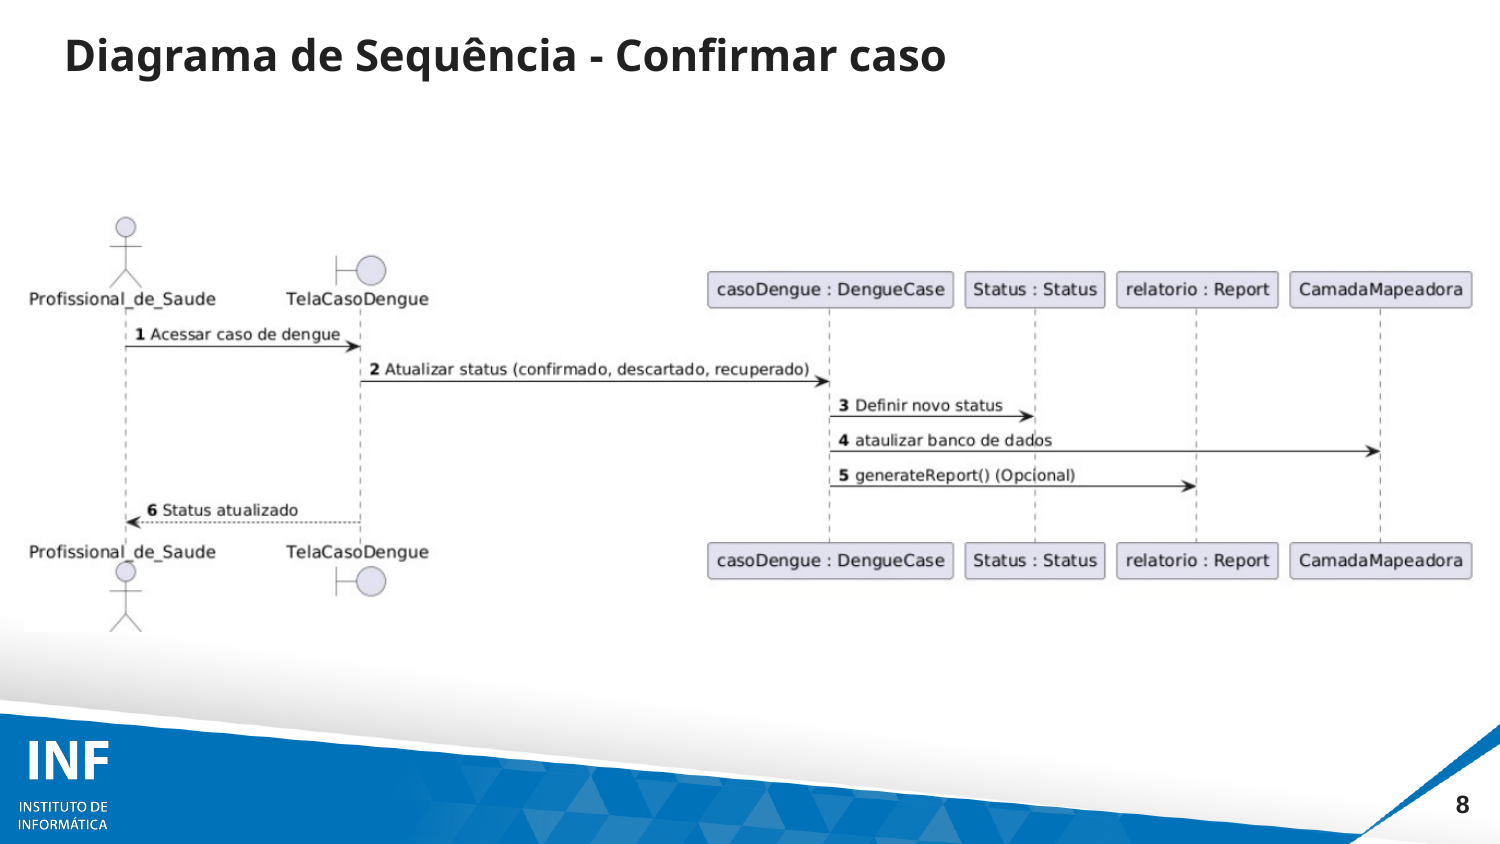

# Diagrama de Sequência - Confirmar caso